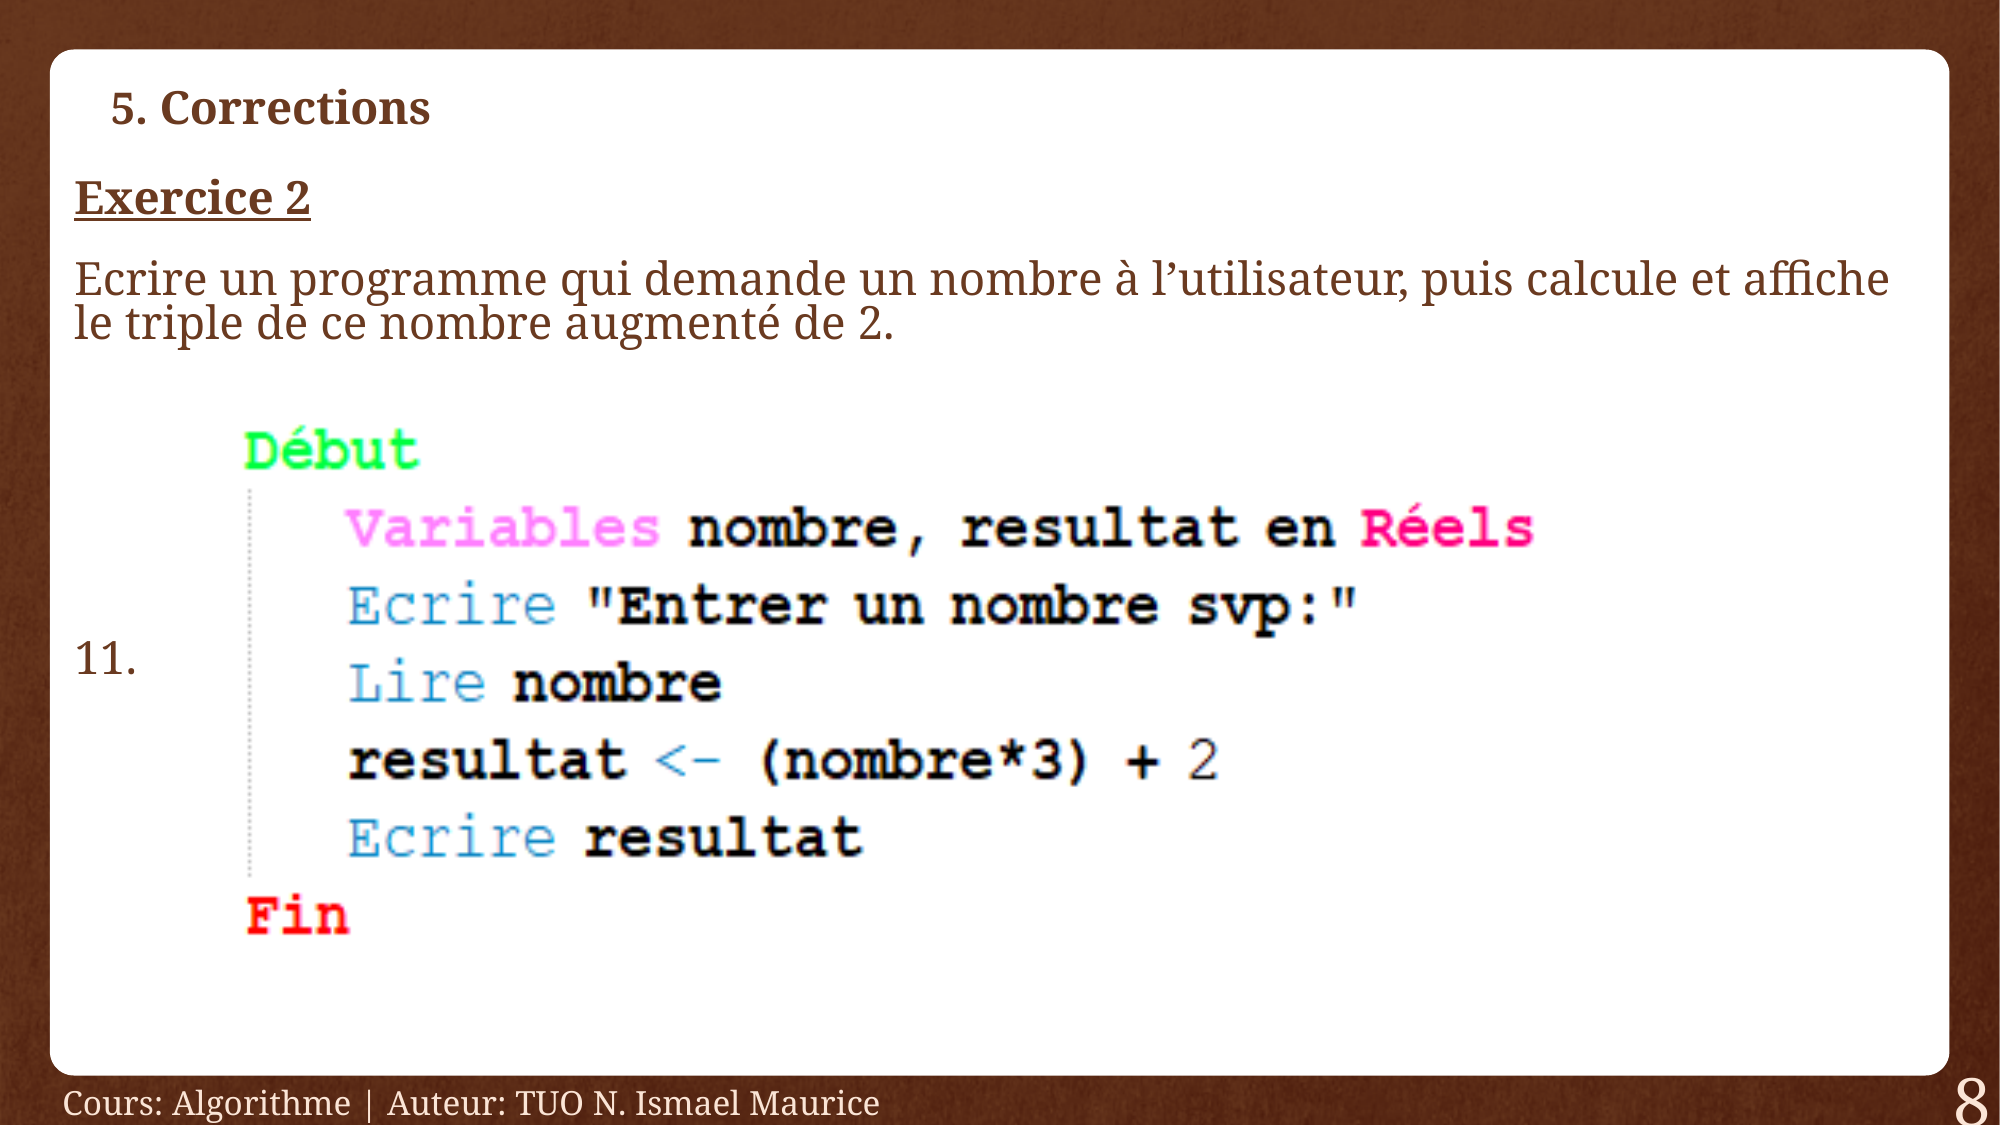

# 5. Corrections
Exercice 2
Ecrire un programme qui demande un nombre à l’utilisateur, puis calcule et affiche le triple de ce nombre augmenté de 2.
Cours: Algorithme | Auteur: TUO N. Ismael Maurice